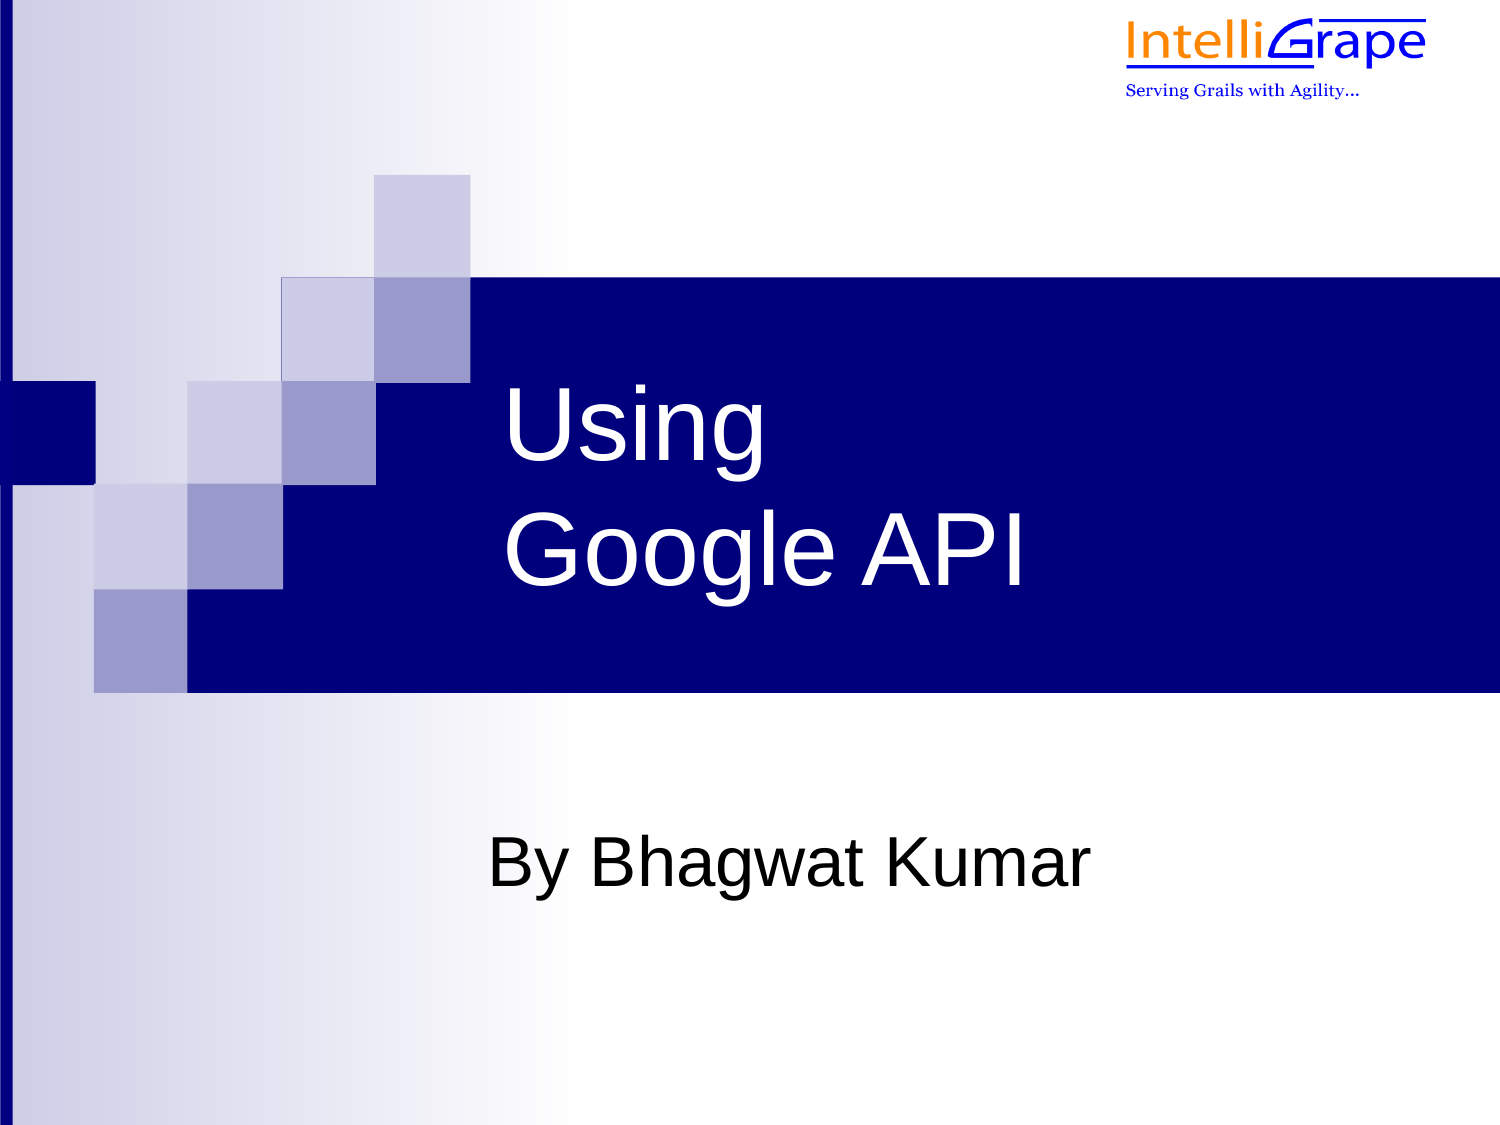

# Using Google API
By Bhagwat Kumar